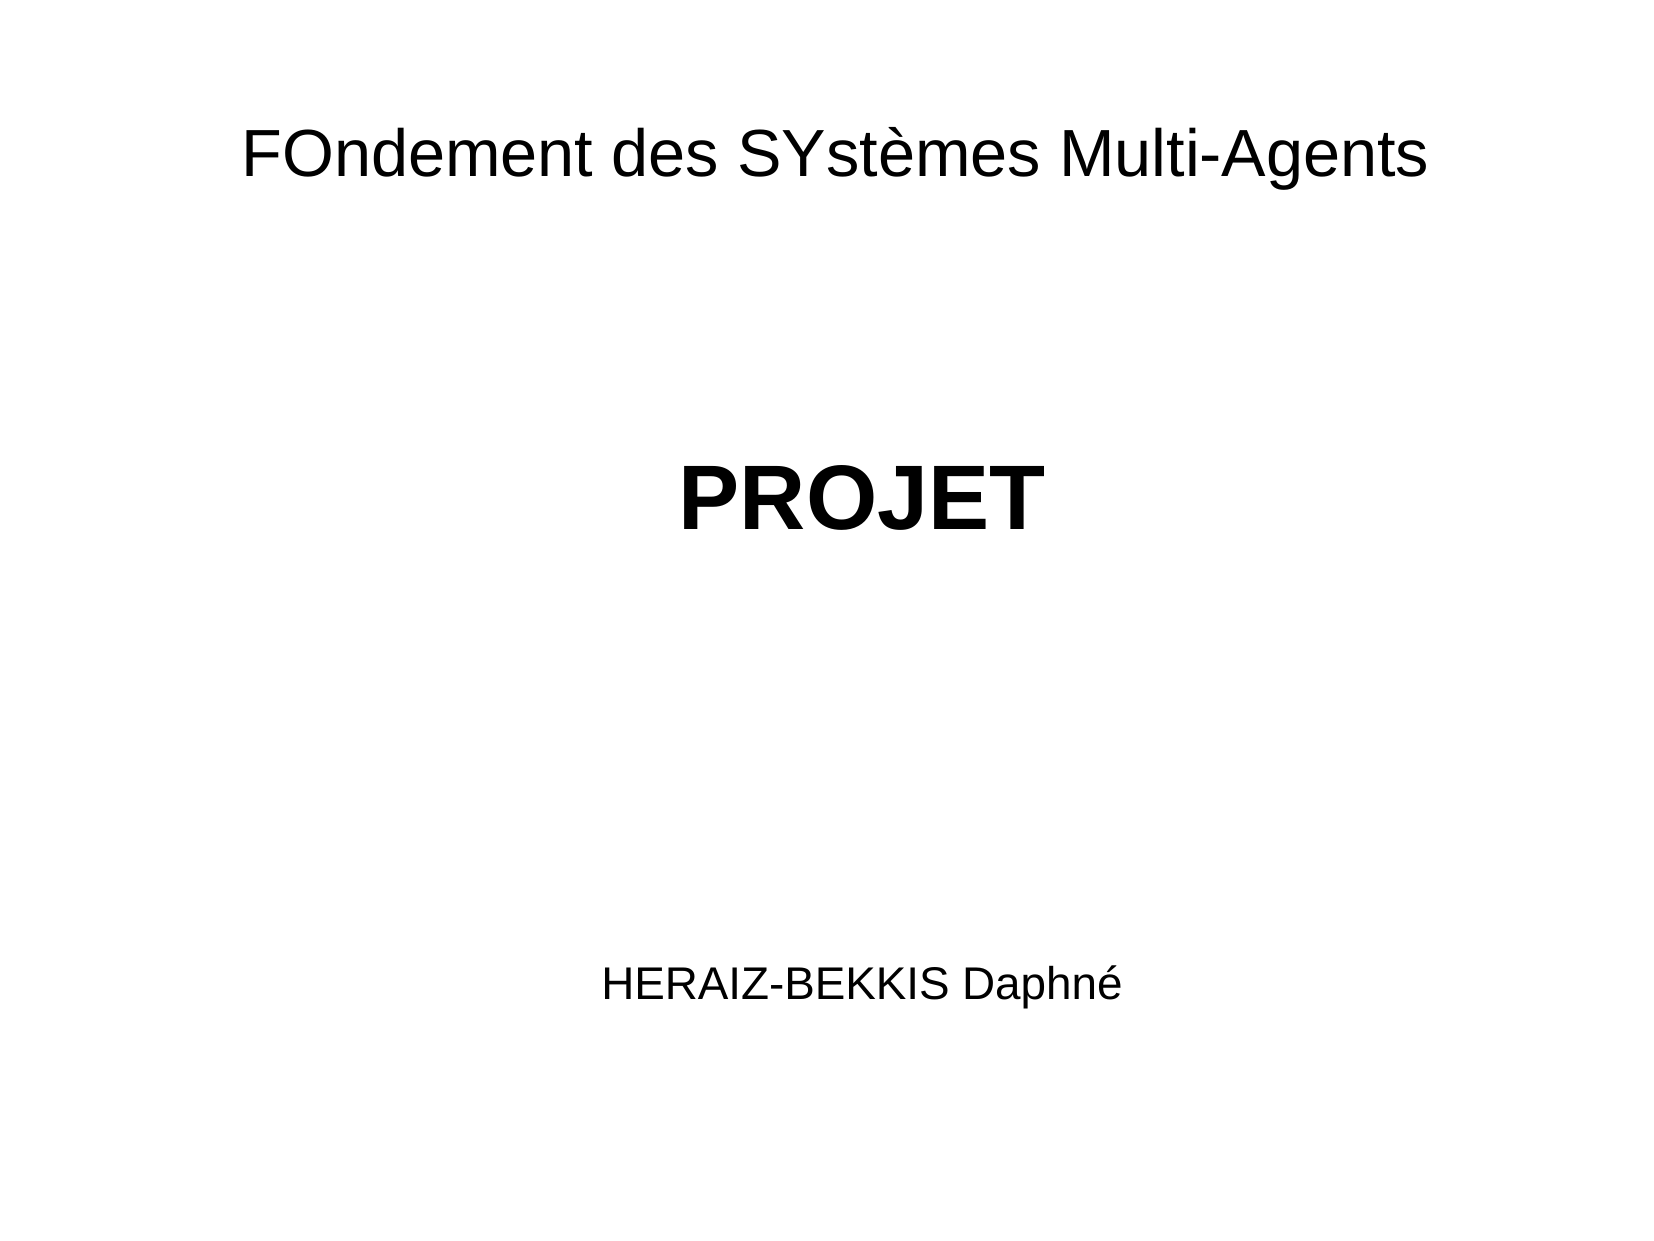

# FOndement des SYstèmes Multi-Agents
PROJET
HERAIZ-BEKKIS Daphné